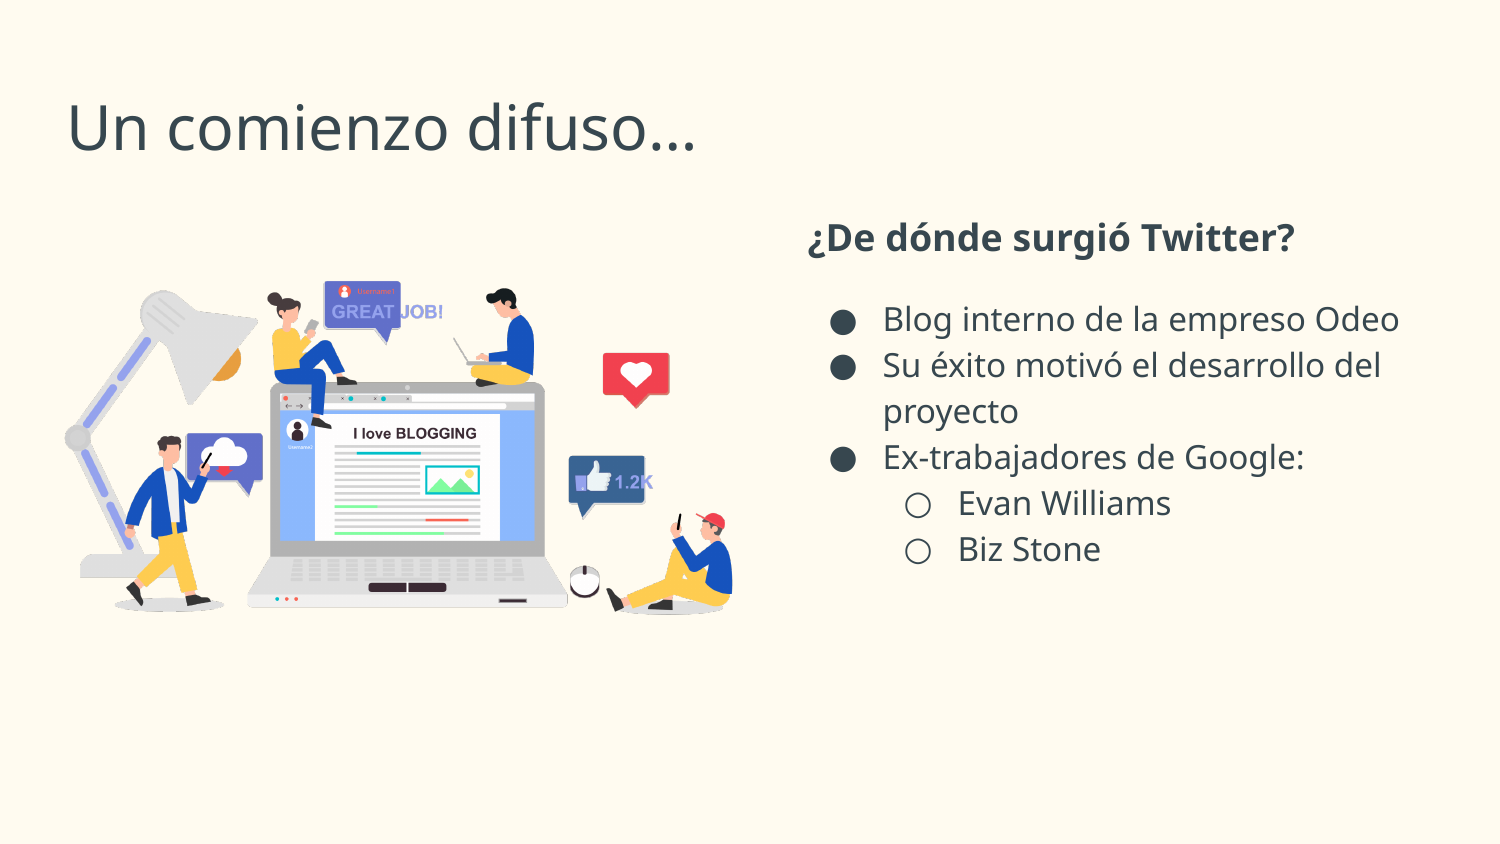

Un comienzo difuso…
# ¿De dónde surgió Twitter?
Blog interno de la empreso Odeo
Su éxito motivó el desarrollo del proyecto
Ex-trabajadores de Google:
Evan Williams
Biz Stone